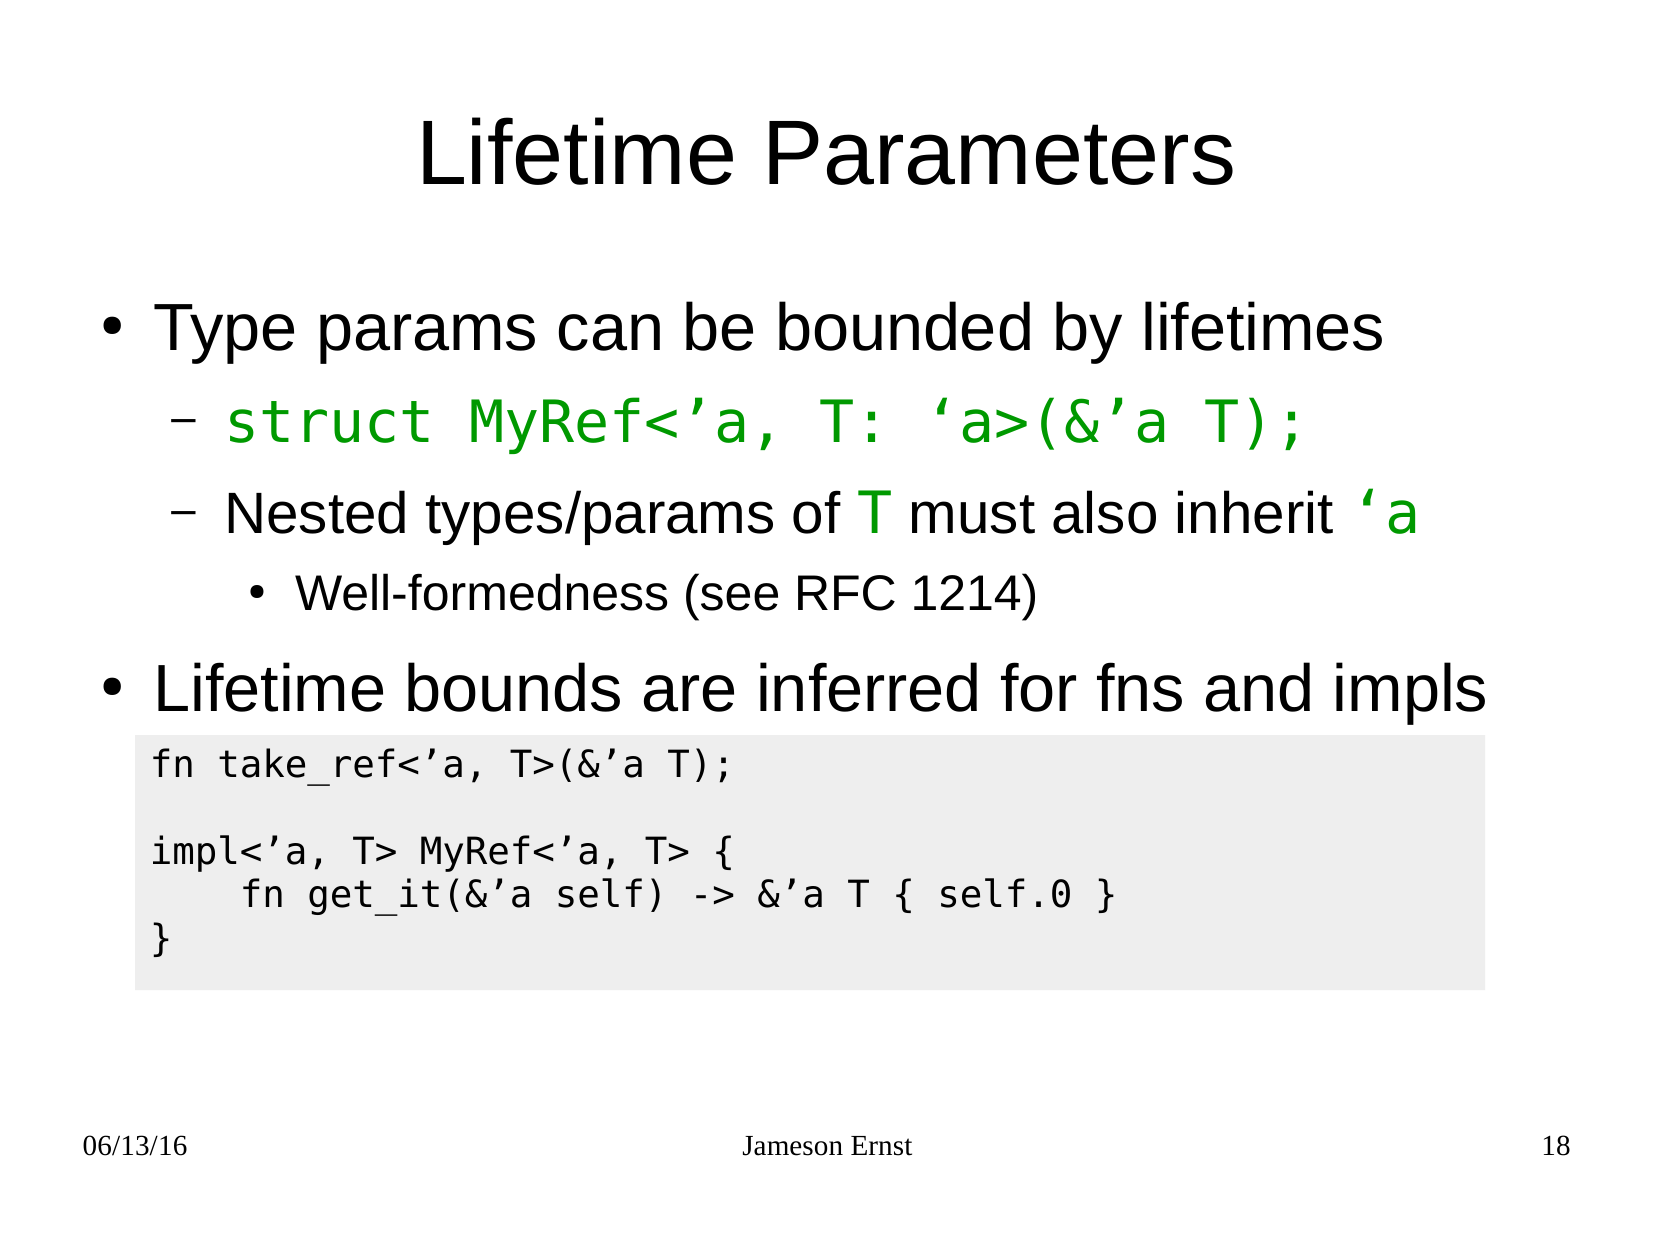

# Lifetime Parameters
Type params can be bounded by lifetimes
struct MyRef<’a, T: ‘a>(&’a T);
Nested types/params of T must also inherit ‘a
Well-formedness (see RFC 1214)
Lifetime bounds are inferred for fns and impls
fn take_ref<’a, T>(&’a T);
impl<’a, T> MyRef<’a, T> {
 fn get_it(&’a self) -> &’a T { self.0 }
}
06/13/16
Jameson Ernst
18